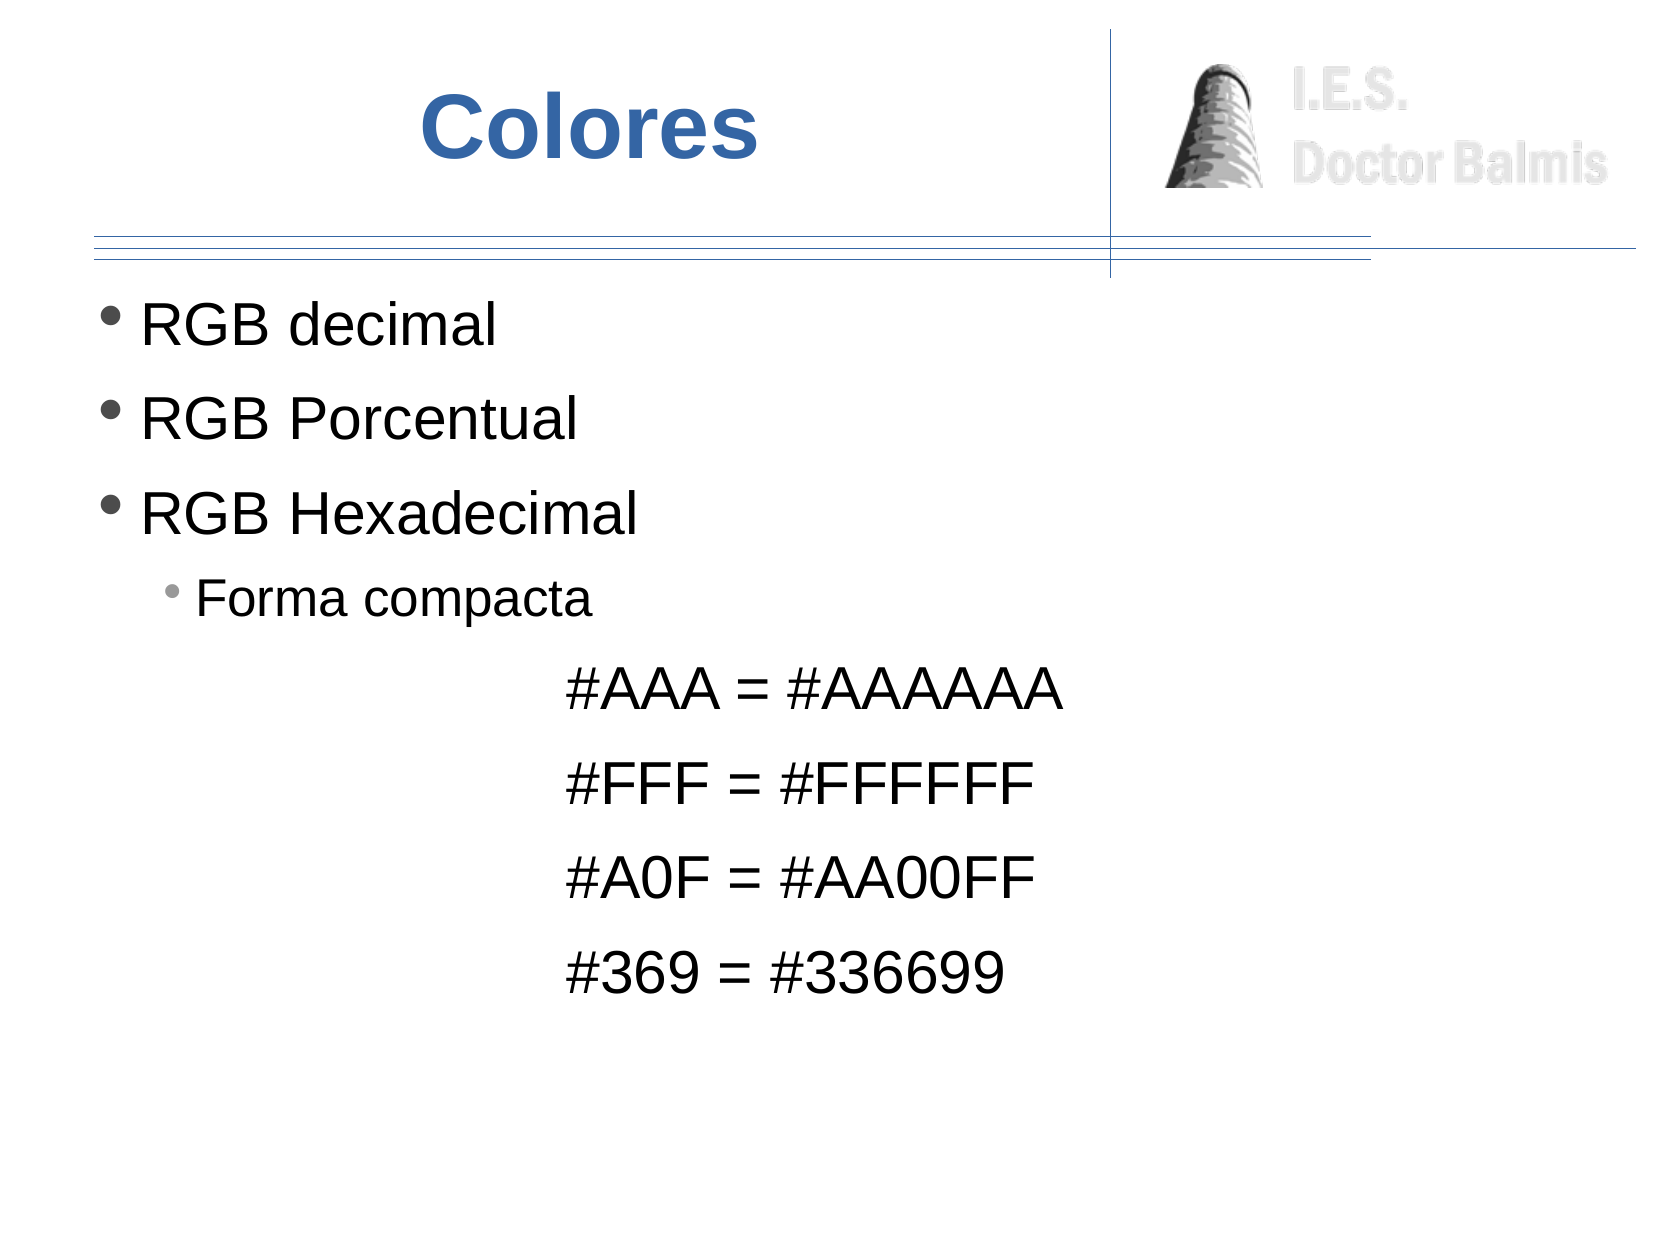

# Colores
 RGB decimal
 RGB Porcentual
 RGB Hexadecimal
 Forma compacta
#AAA = #AAAAAA
#FFF = #FFFFFF
#A0F = #AA00FF
#369 = #336699